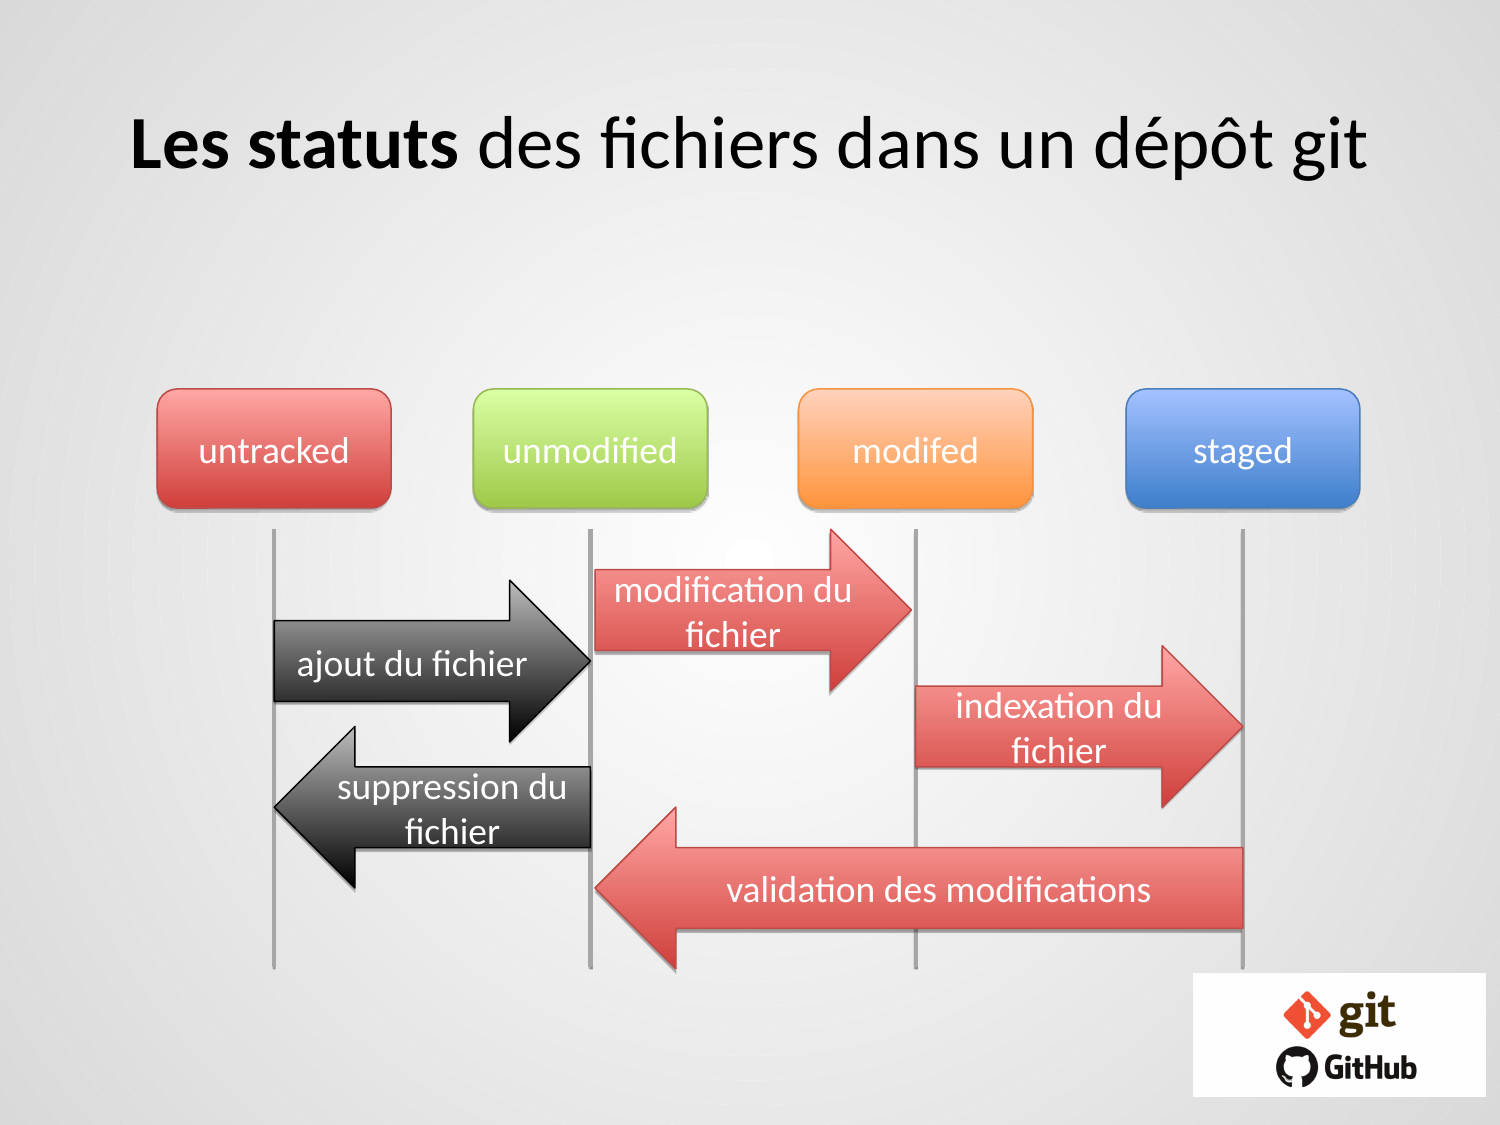

# Les statuts des fichiers dans un dépôt git
untracked
unmodified
modifed
staged
modification du fichier
ajout du fichier
indexation du fichier
suppression du fichier
validation des modifications